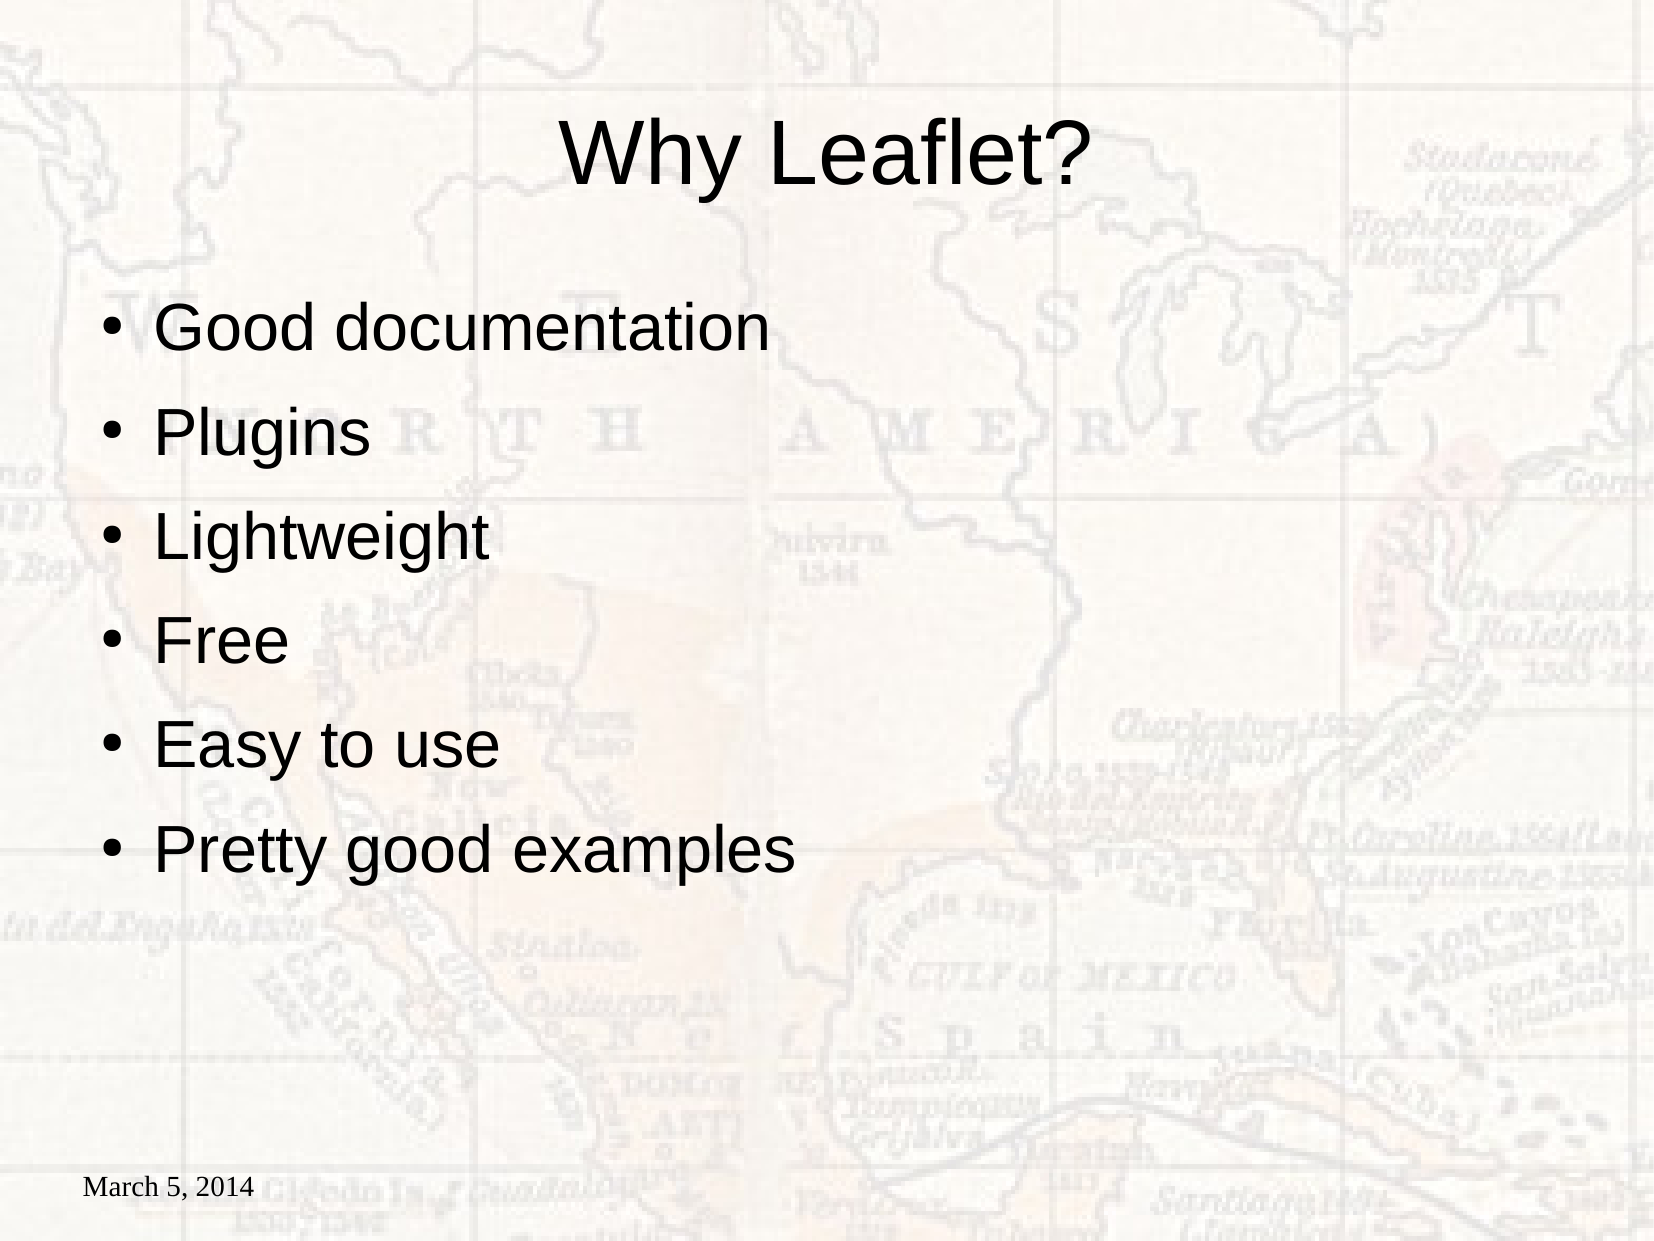

# Why Leaflet?
Good documentation
Plugins
Lightweight
Free
Easy to use
Pretty good examples